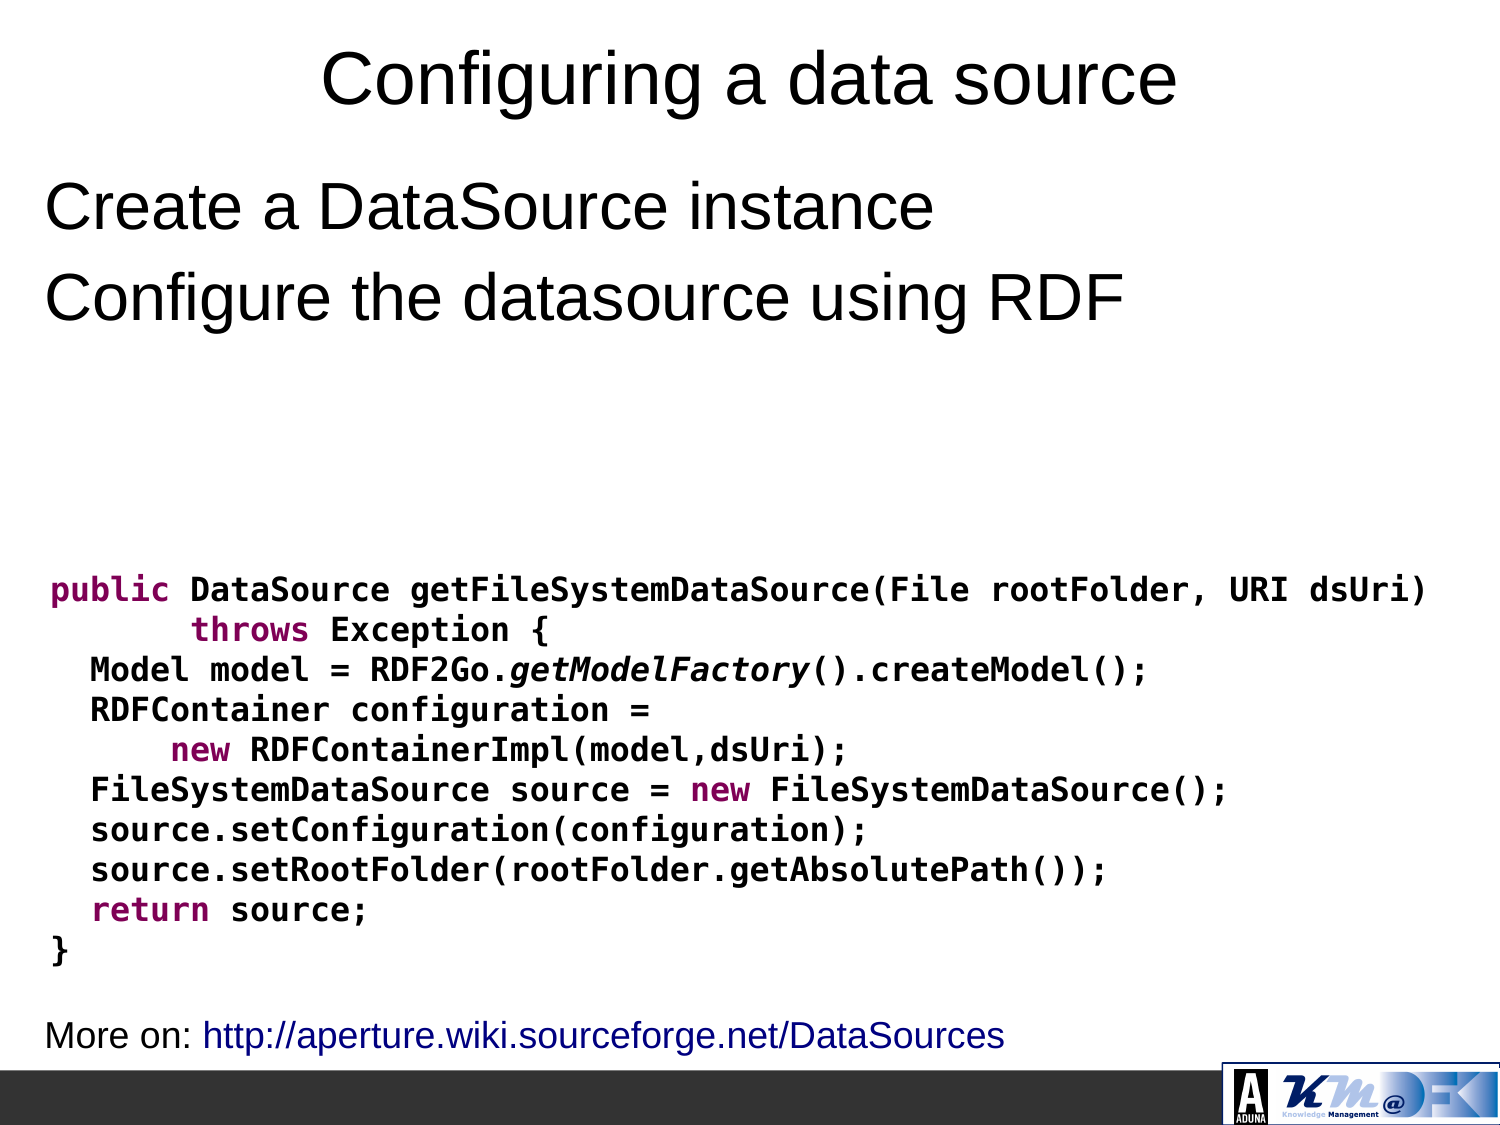

# Configuring a data source
Create a DataSource instance
Configure the datasource using RDF
public DataSource getFileSystemDataSource(File rootFolder, URI dsUri)
 throws Exception {
 Model model = RDF2Go.getModelFactory().createModel();
 RDFContainer configuration =
 new RDFContainerImpl(model,dsUri);
 FileSystemDataSource source = new FileSystemDataSource();
 source.setConfiguration(configuration);
 source.setRootFolder(rootFolder.getAbsolutePath());
 return source;
}
More on: http://aperture.wiki.sourceforge.net/DataSources